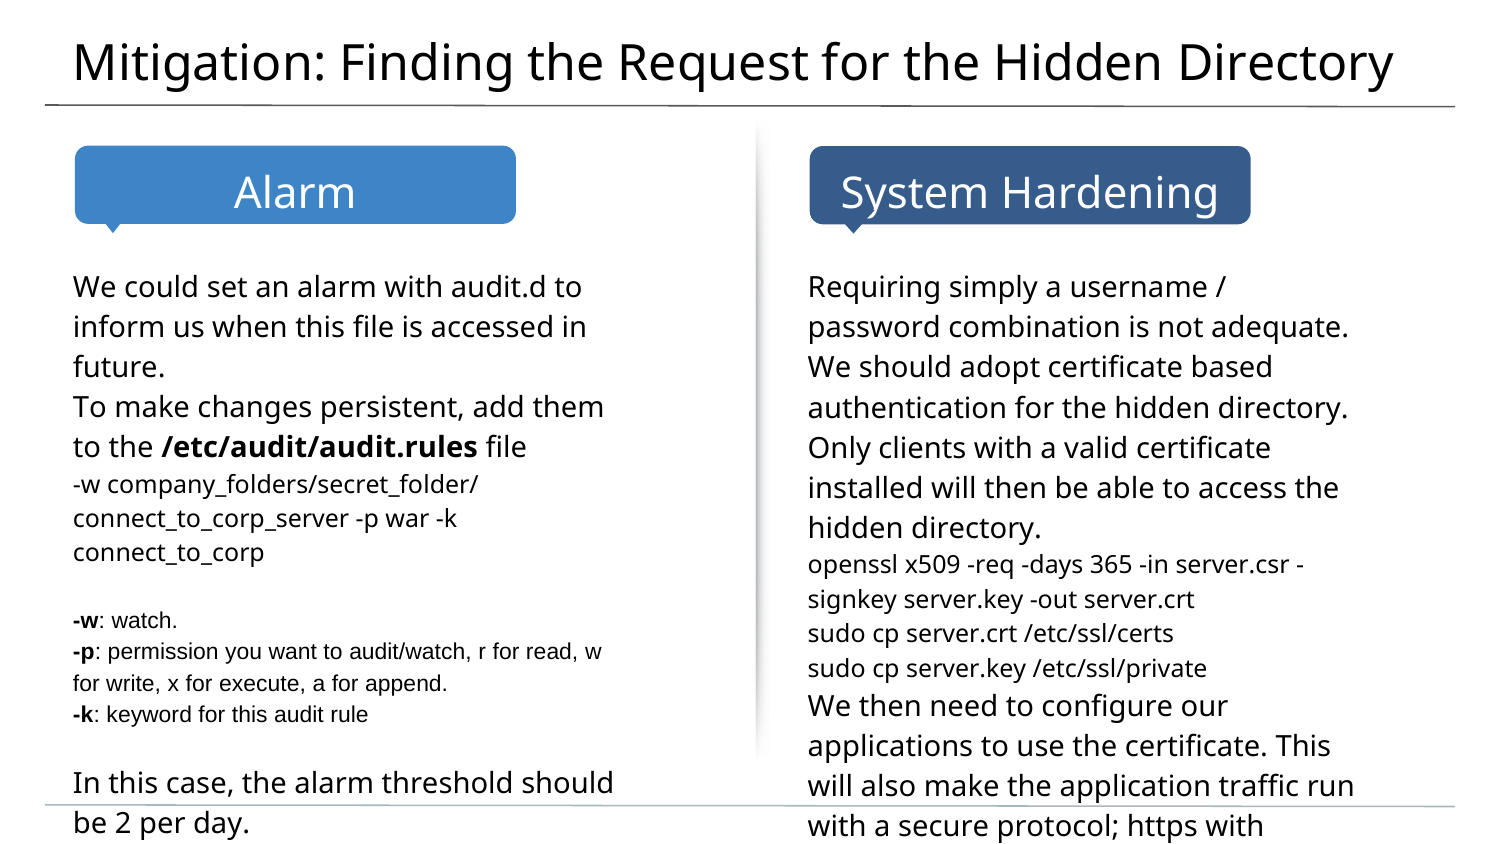

# Mitigation: Finding the Request for the Hidden Directory
We could set an alarm with audit.d to inform us when this file is accessed in future.
To make changes persistent, add them to the /etc/audit/audit.rules file
-w company_folders/secret_folder/
connect_to_corp_server -p war -k connect_to_corp
-w: watch.
-p: permission you want to audit/watch, r for read, w for write, x for execute, a for append.
-k: keyword for this audit rule
In this case, the alarm threshold should be 2 per day.
Requiring simply a username / password combination is not adequate. We should adopt certificate based authentication for the hidden directory. Only clients with a valid certificate installed will then be able to access the hidden directory.
openssl x509 -req -days 365 -in server.csr -signkey server.key -out server.crt
sudo cp server.crt /etc/ssl/certs
sudo cp server.key /etc/ssl/private
We then need to configure our applications to use the certificate. This will also make the application traffic run with a secure protocol; https with SSL/TLS encryption